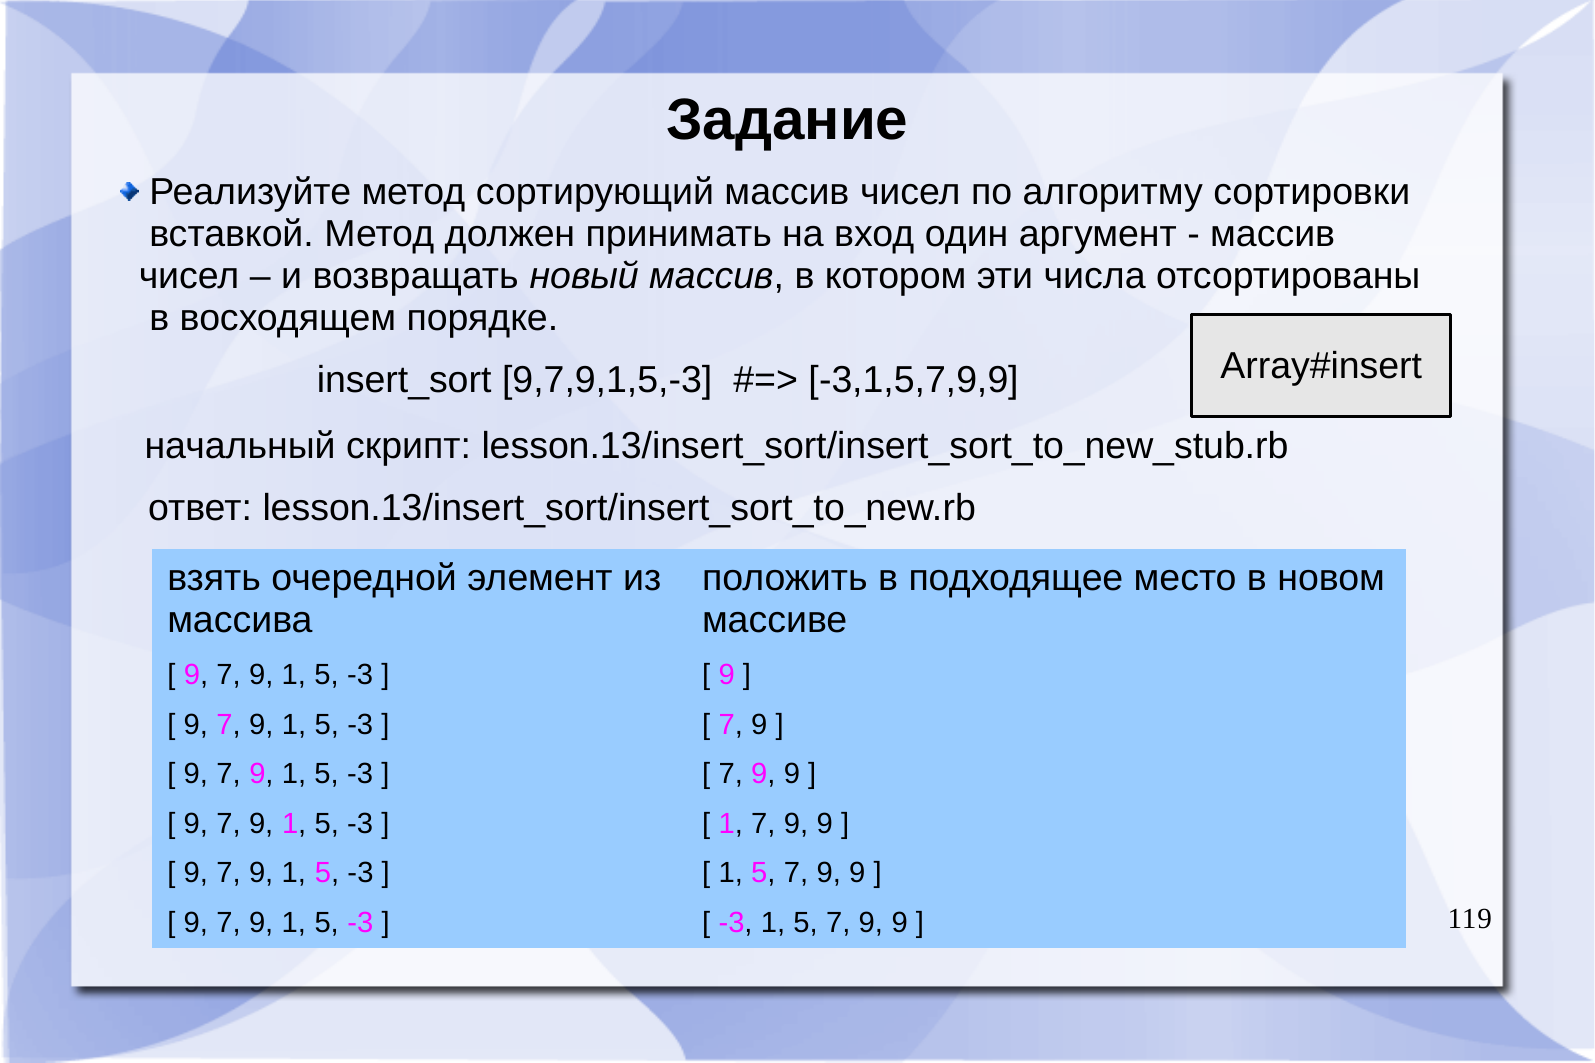

# Задание
 Реализуйте метод сортирующий массив чисел по алгоритму сортировки
 вставкой. Метод должен принимать на вход один аргумент - массив
чисел – и возвращать новый массив, в котором эти числа отсортированы
 в восходящем порядке.
Array#insert
insert_sort [9,7,9,1,5,-3] #=> [-3,1,5,7,9,9]
начальный скрипт: lesson.13/insert_sort/insert_sort_to_new_stub.rb
ответ: lesson.13/insert_sort/insert_sort_to_new.rb
| взять очередной элемент из массива | положить в подходящее место в новом массиве |
| --- | --- |
| [ 9, 7, 9, 1, 5, -3 ] | [ 9 ] |
| [ 9, 7, 9, 1, 5, -3 ] | [ 7, 9 ] |
| [ 9, 7, 9, 1, 5, -3 ] | [ 7, 9, 9 ] |
| [ 9, 7, 9, 1, 5, -3 ] | [ 1, 7, 9, 9 ] |
| [ 9, 7, 9, 1, 5, -3 ] | [ 1, 5, 7, 9, 9 ] |
| [ 9, 7, 9, 1, 5, -3 ] | [ -3, 1, 5, 7, 9, 9 ] |
119